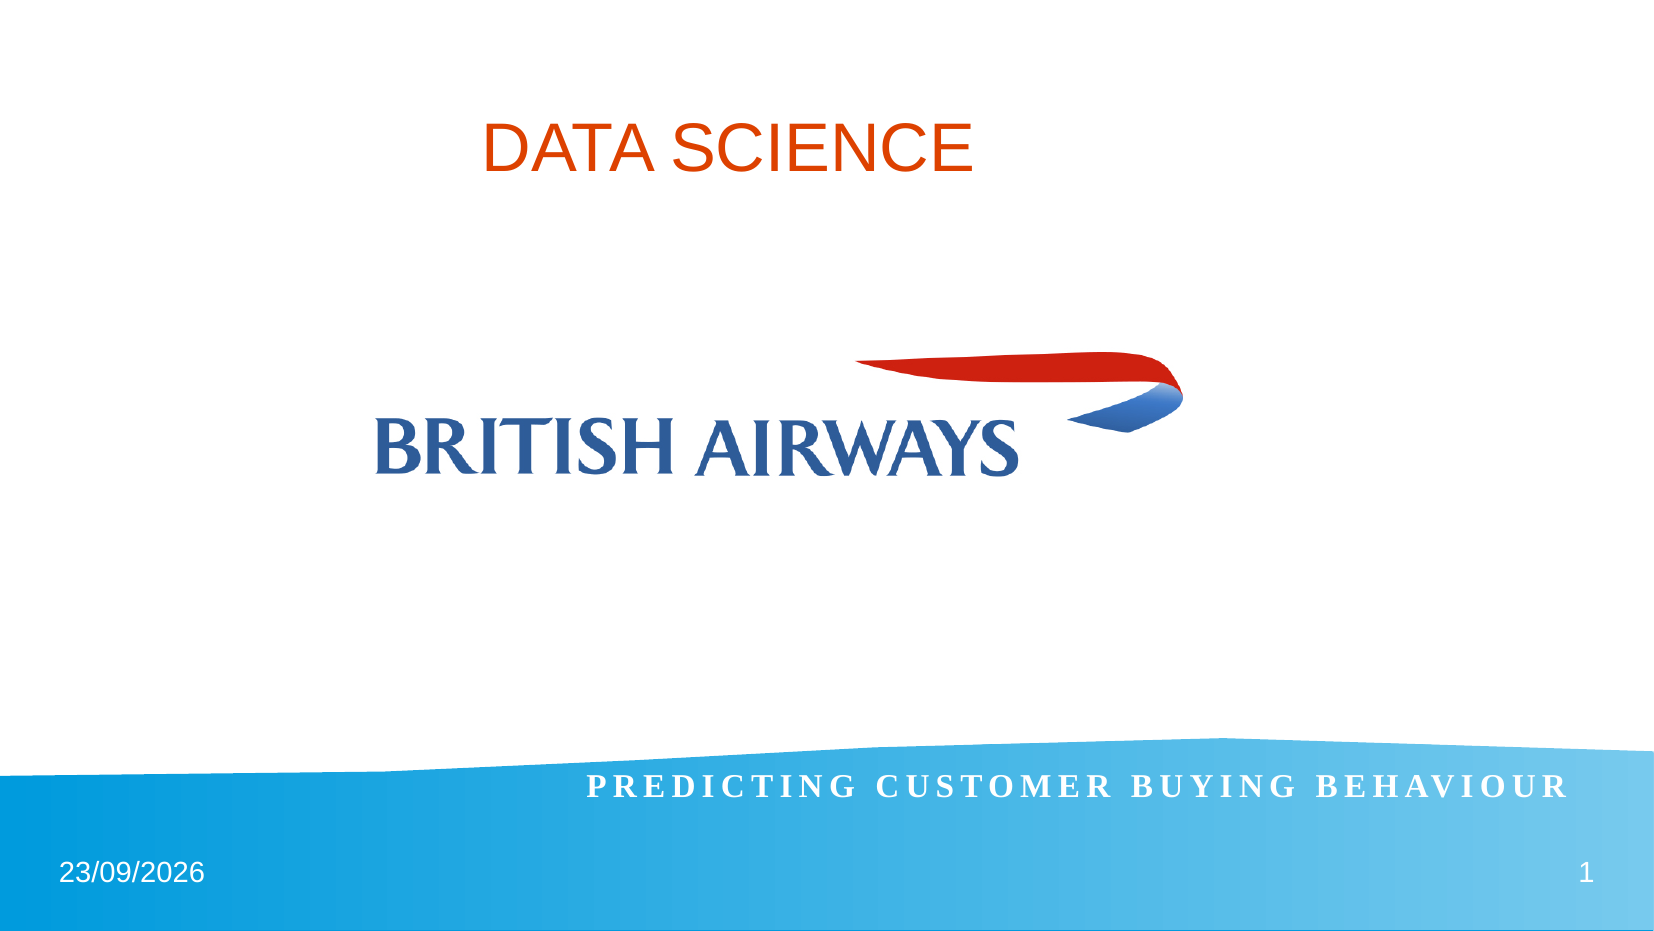

# DATA SCIENCE
Predicting customer buying behaviour